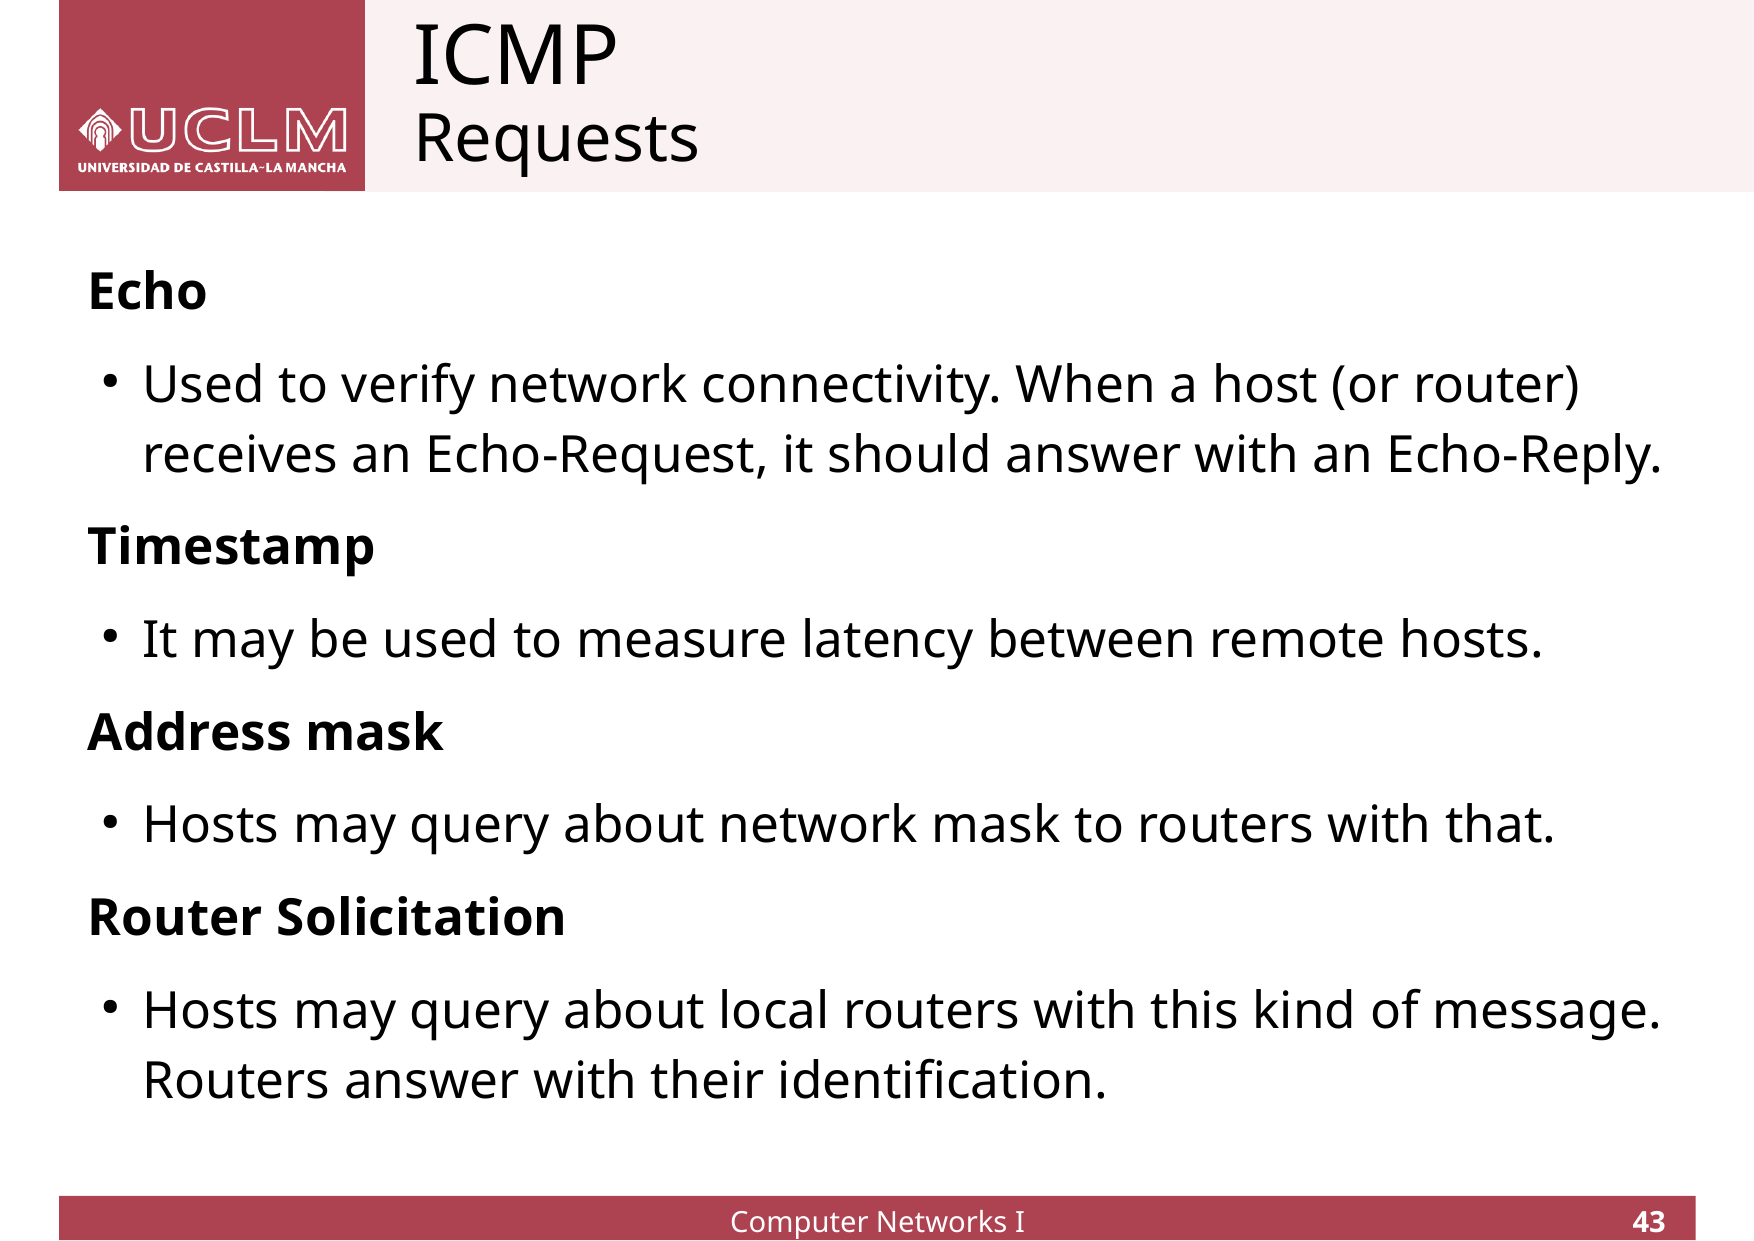

# ICMP Requests
Echo
Used to verify network connectivity. When a host (or router) receives an Echo-Request, it should answer with an Echo-Reply.
Timestamp
It may be used to measure latency between remote hosts.
Address mask
Hosts may query about network mask to routers with that.
Router Solicitation
Hosts may query about local routers with this kind of message. Routers answer with their identification.
Computer Networks I
43